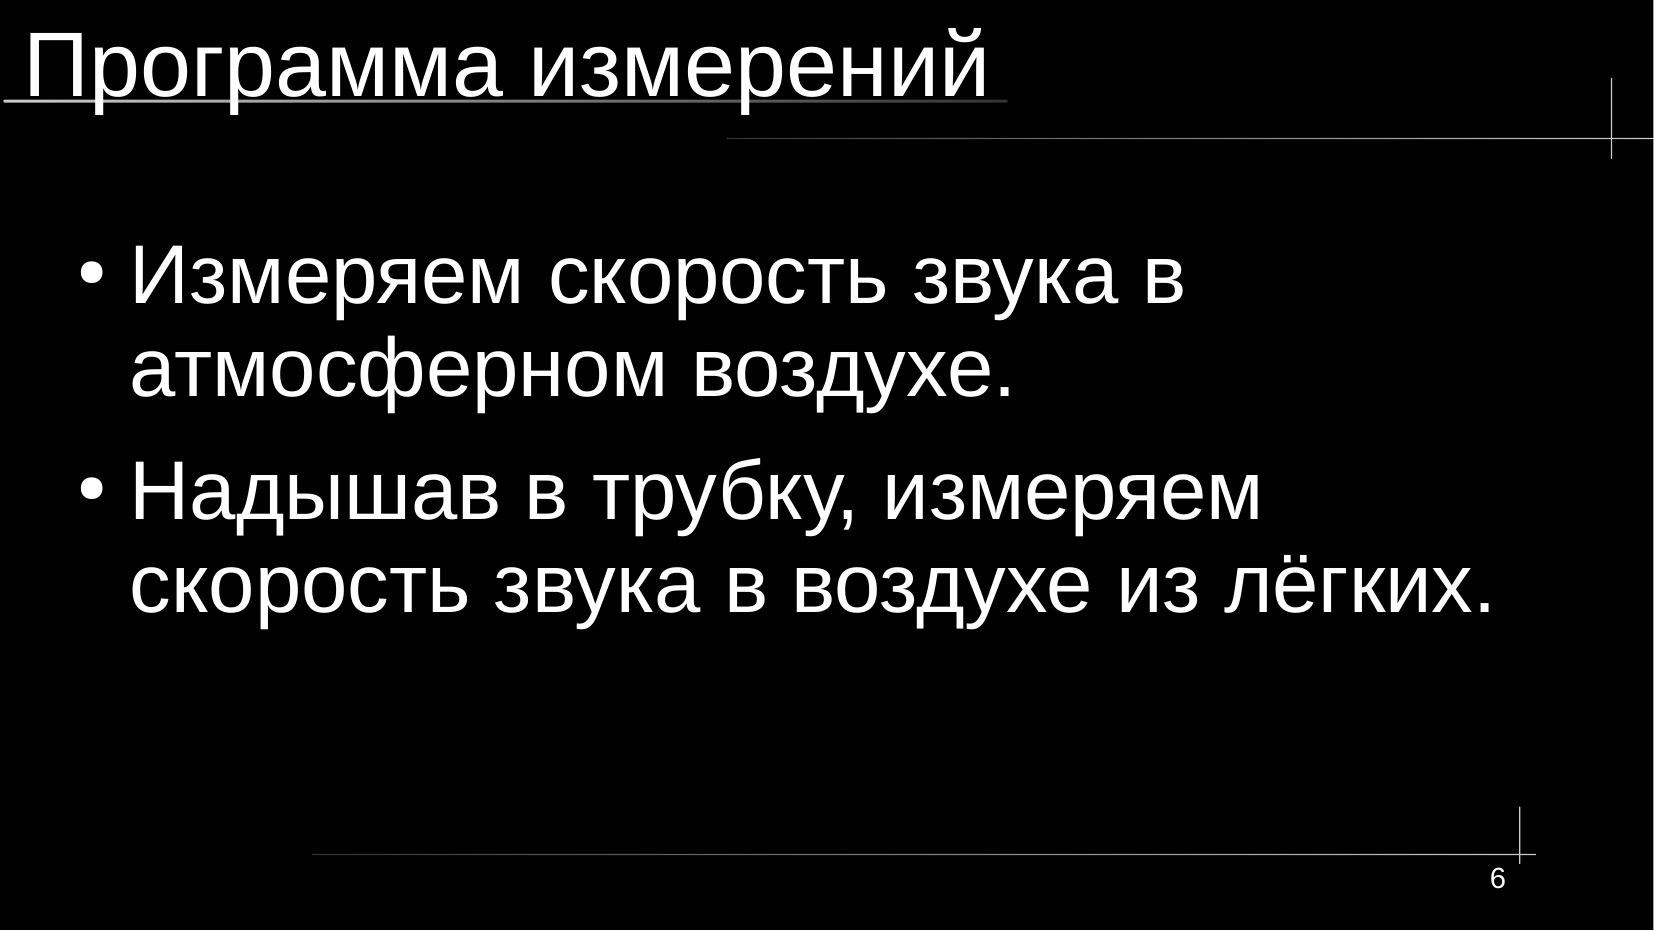

# Программа измерений
Измеряем скорость звука в атмосферном воздухе.
Надышав в трубку, измеряем скорость звука в воздухе из лёгких.
6